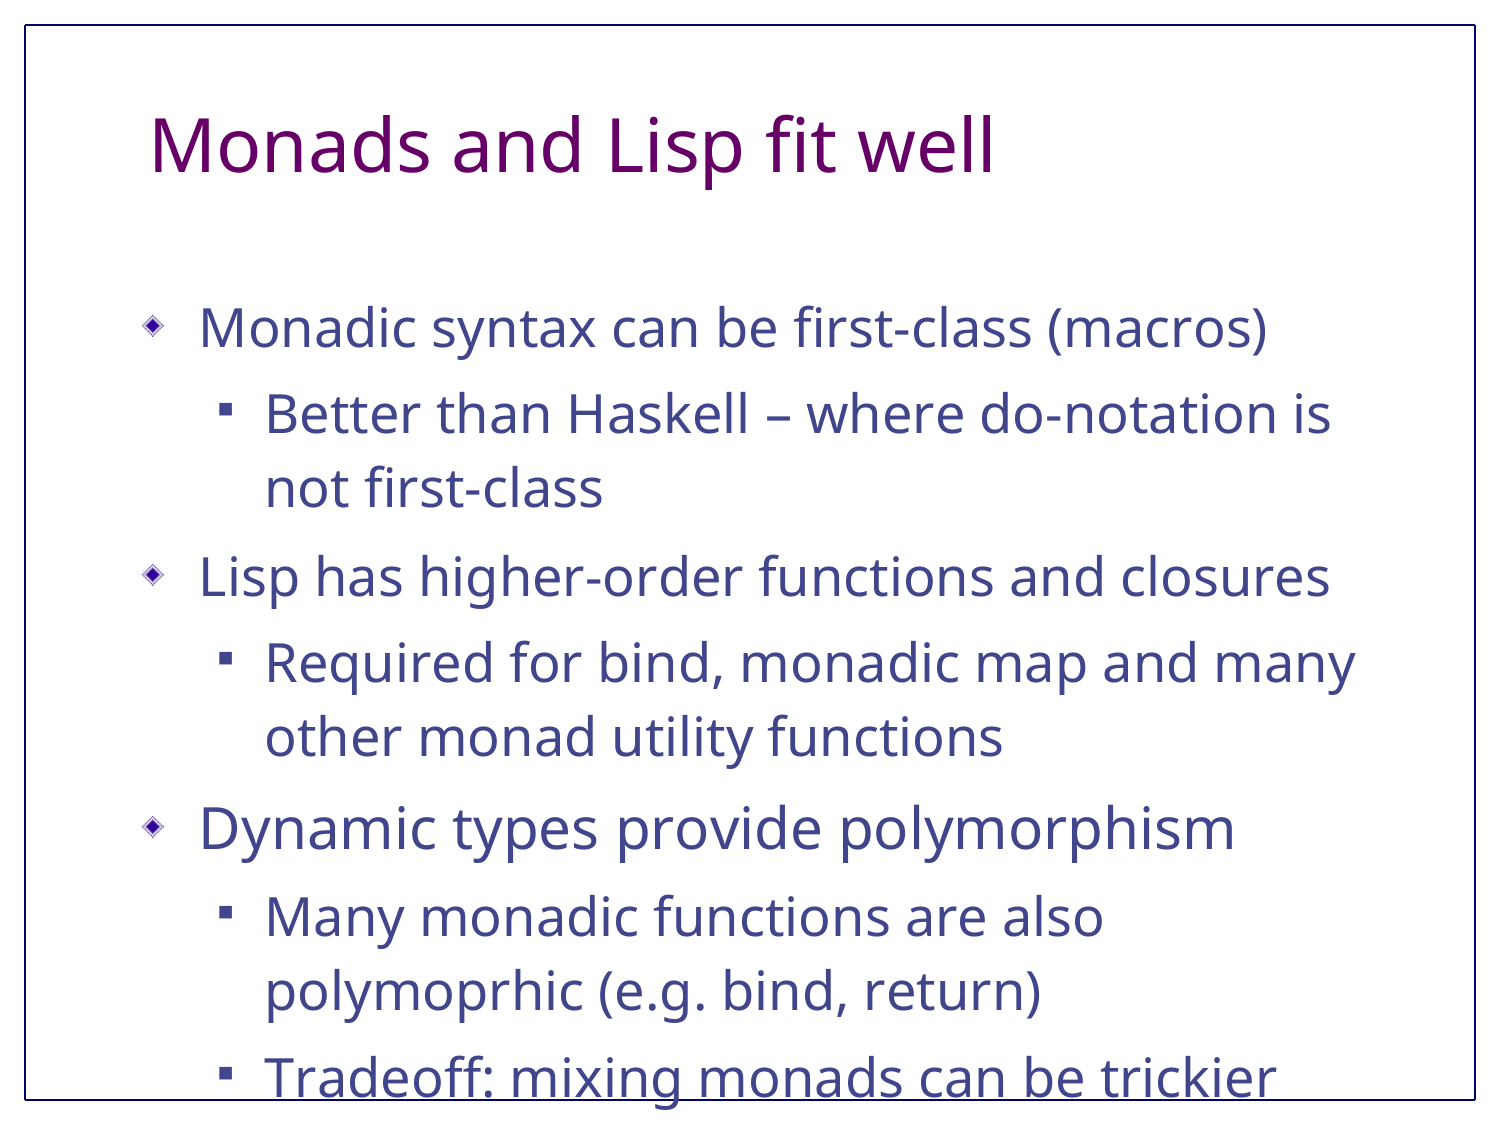

# Monads and Lisp fit well
Monadic syntax can be first-class (macros)
Better than Haskell – where do-notation is not first-class
Lisp has higher-order functions and closures
Required for bind, monadic map and many other monad utility functions
Dynamic types provide polymorphism
Many monadic functions are also polymoprhic (e.g. bind, return)
Tradeoff: mixing monads can be trickier